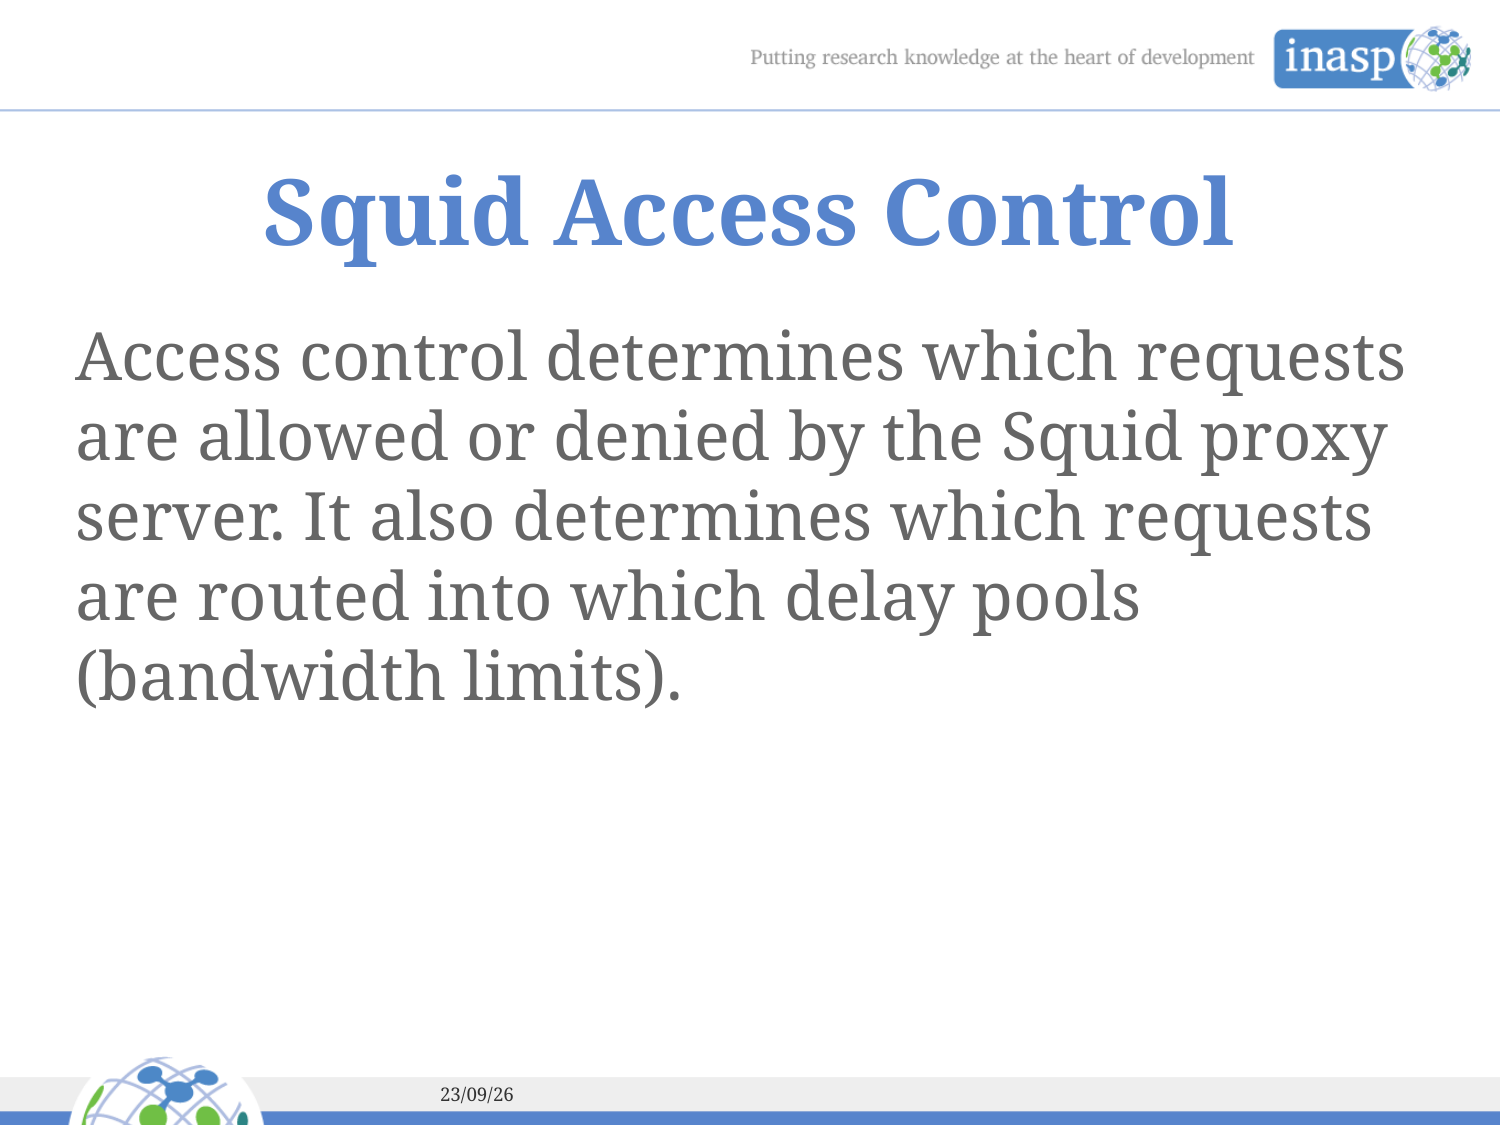

# Squid Access Control
Access control determines which requests are allowed or denied by the Squid proxy server. It also determines which requests are routed into which delay pools (bandwidth limits).